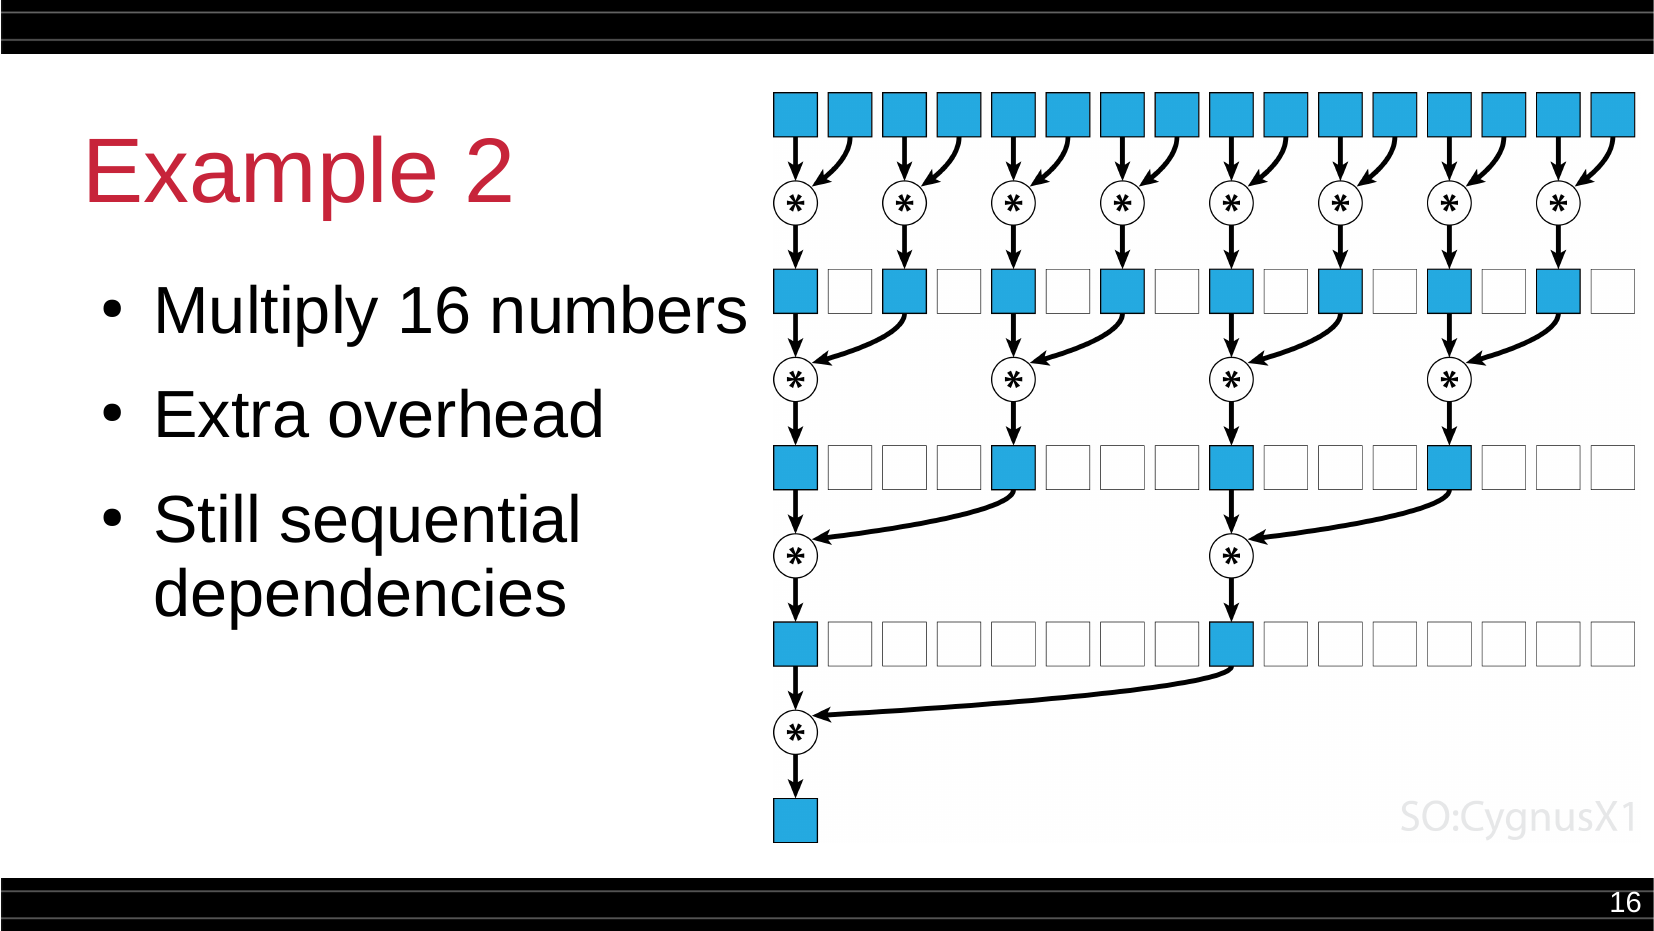

# Example 2
Multiply 16 numbers
Extra overhead
Still sequential dependencies